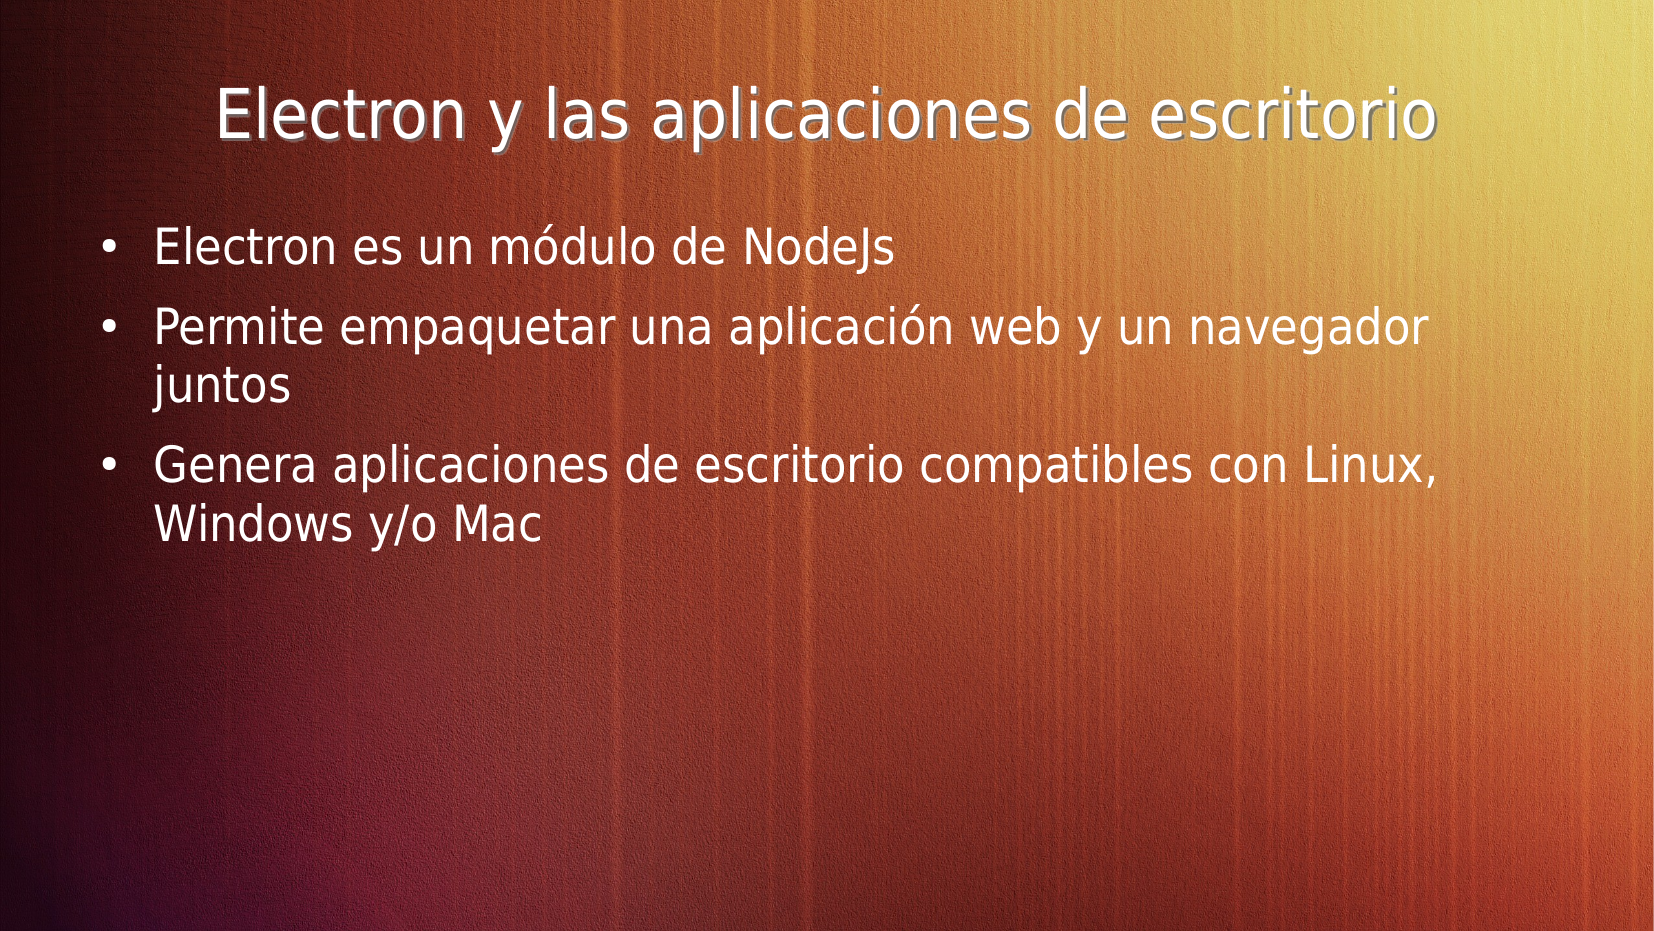

# Electron y las aplicaciones de escritorio
Electron es un módulo de NodeJs
Permite empaquetar una aplicación web y un navegador juntos
Genera aplicaciones de escritorio compatibles con Linux, Windows y/o Mac